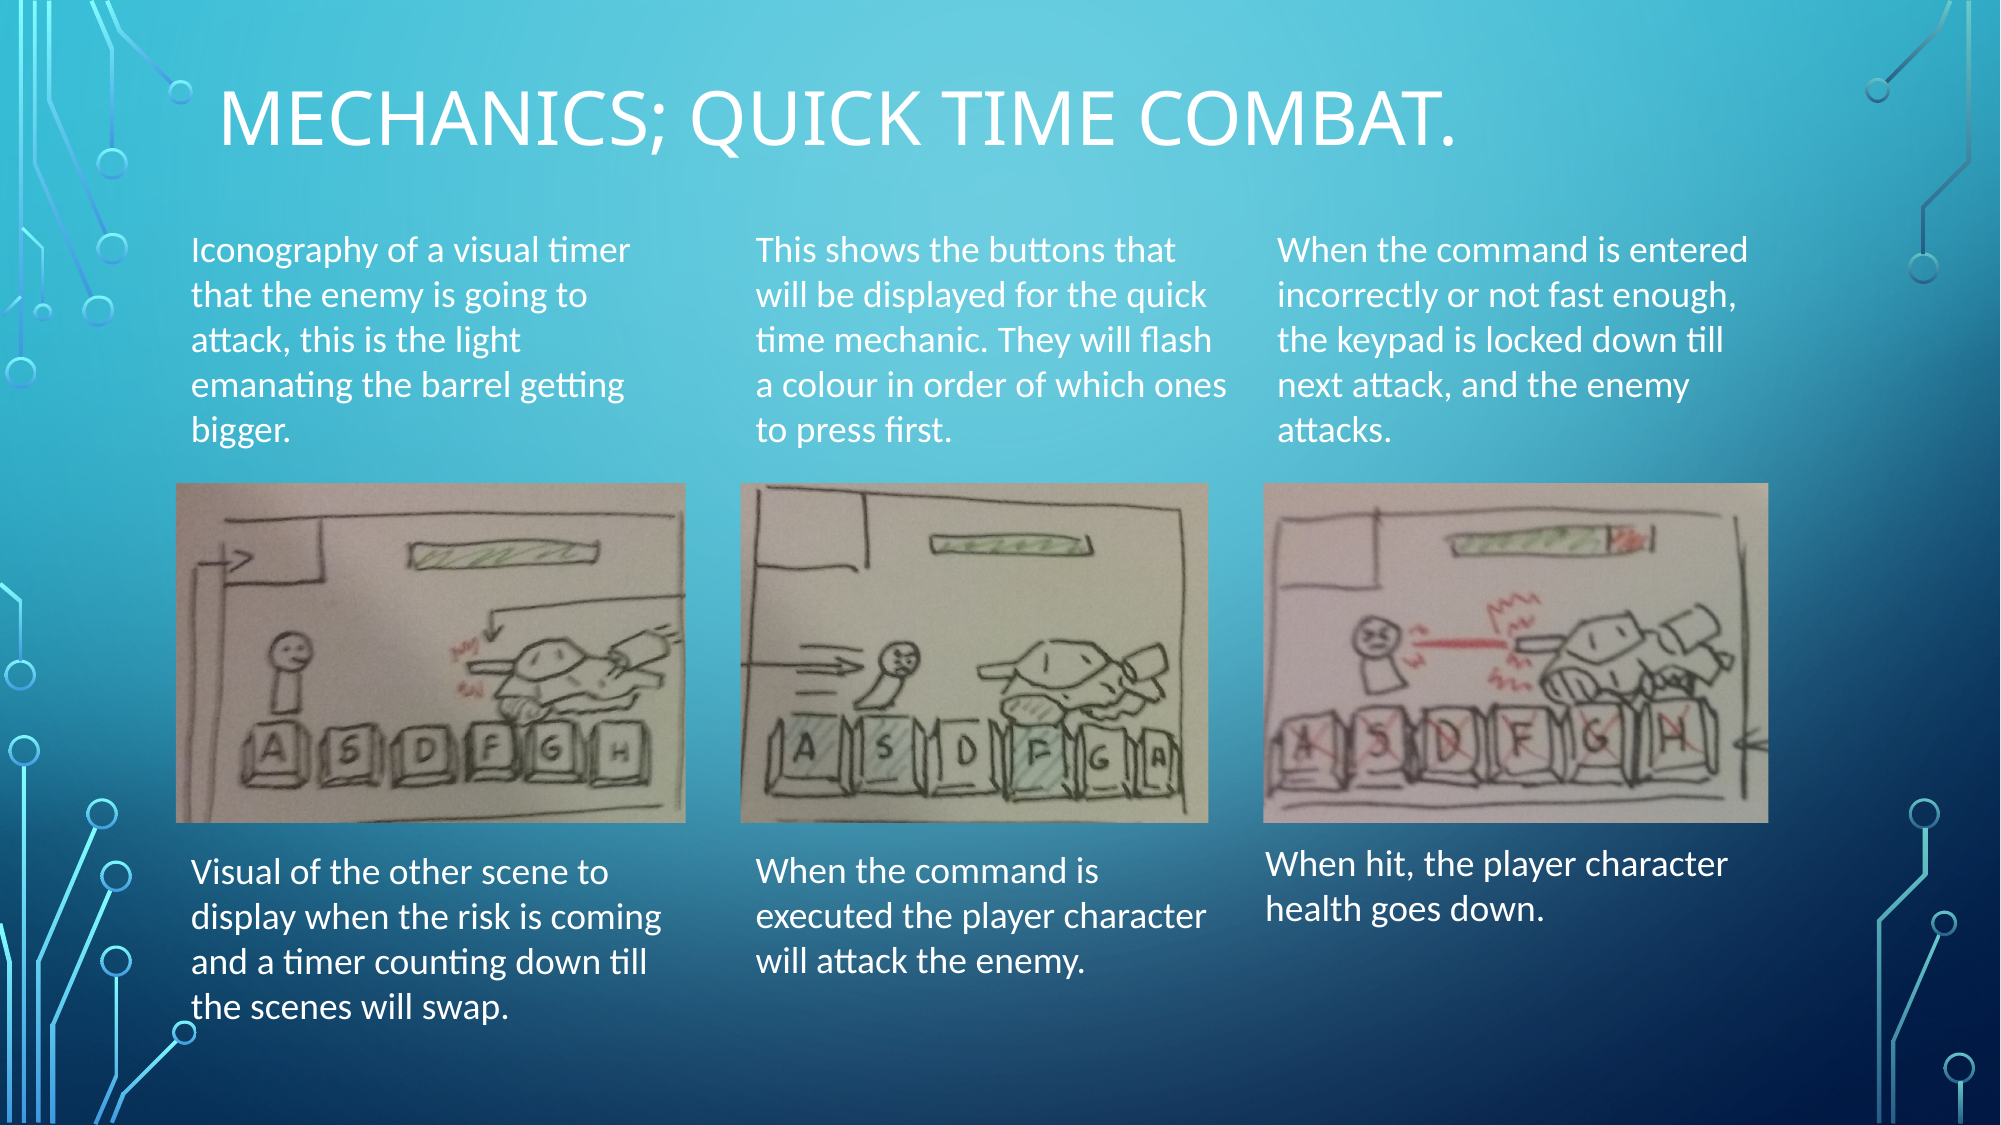

# Mechanics; Quick time combat.
Iconography of a visual timer that the enemy is going to attack, this is the light emanating the barrel getting bigger.
This shows the buttons that will be displayed for the quick time mechanic. They will flash a colour in order of which ones to press first.
When the command is entered incorrectly or not fast enough, the keypad is locked down till next attack, and the enemy attacks.
When hit, the player character health goes down.
When the command is executed the player character will attack the enemy.
Visual of the other scene to display when the risk is coming and a timer counting down till the scenes will swap.